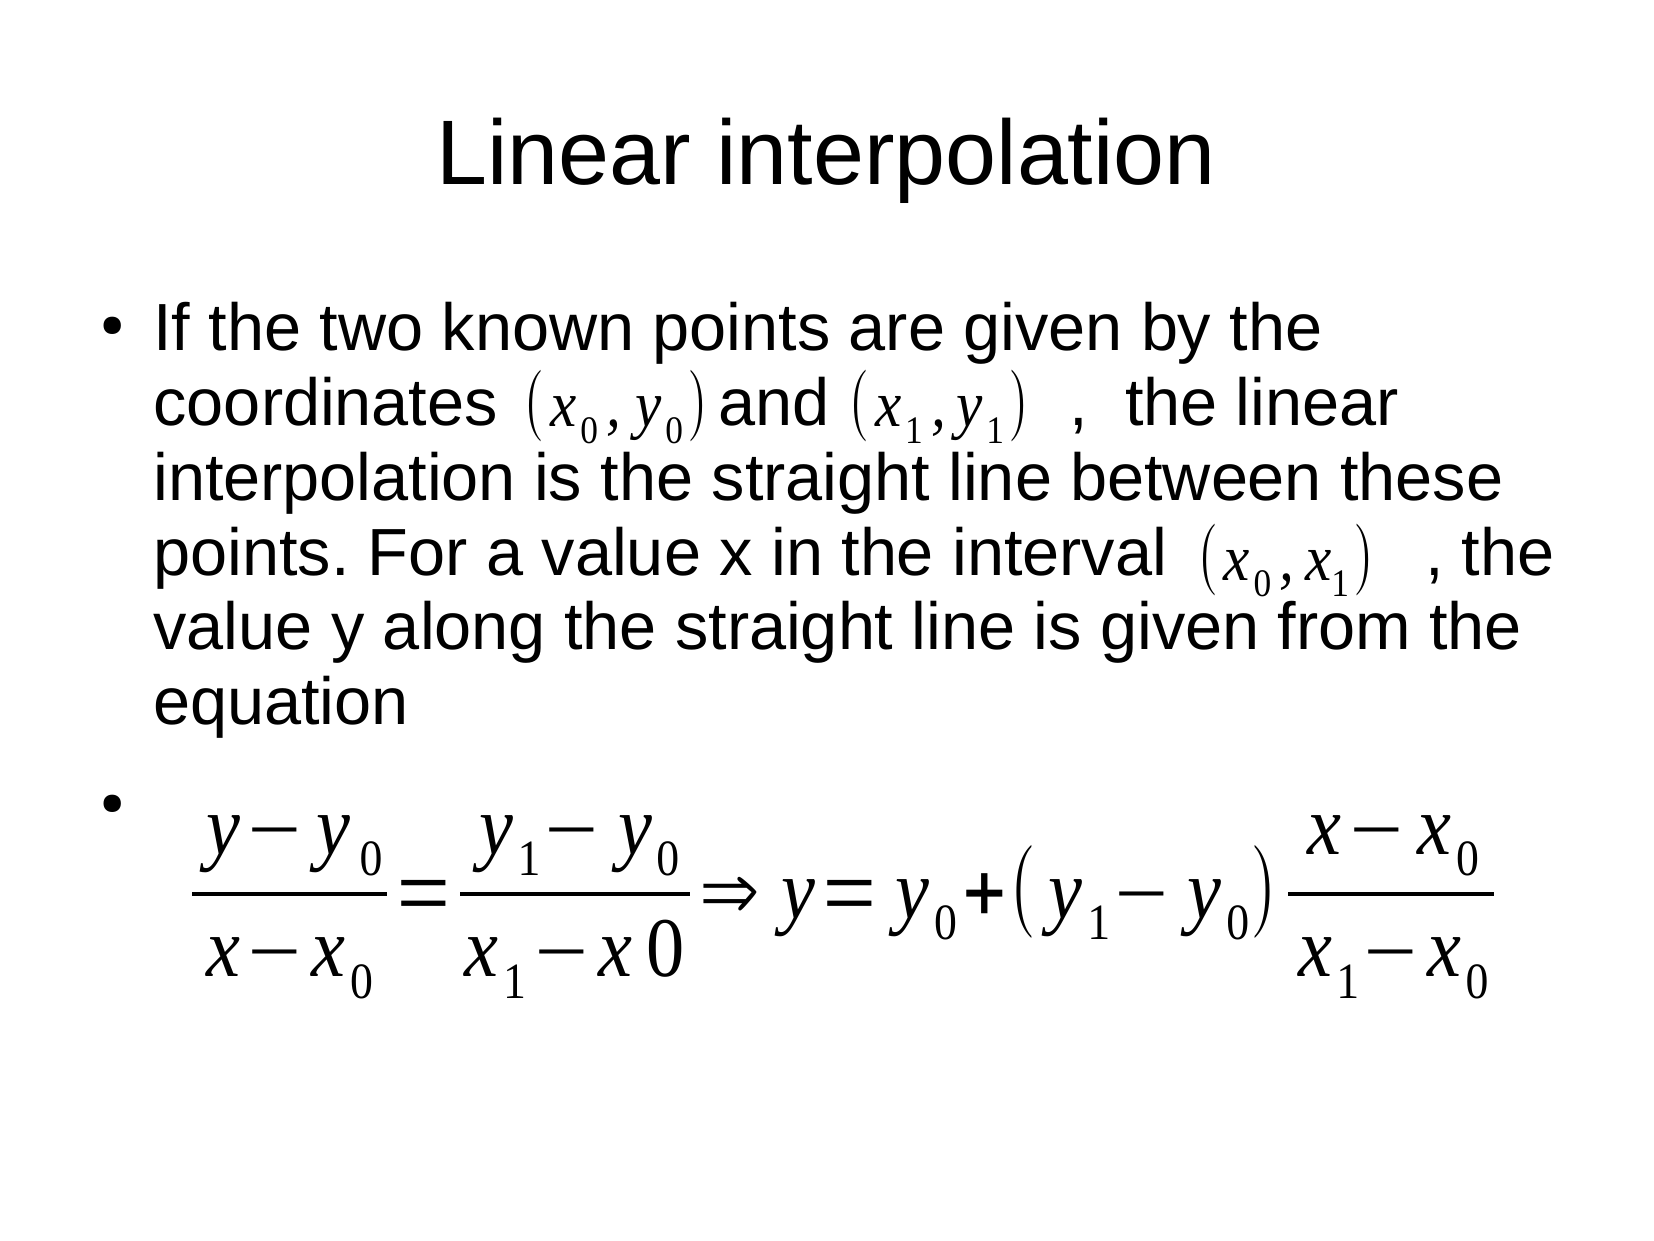

# Linear interpolation
If the two known points are given by the coordinates and , the linear interpolation is the straight line between these points. For a value x in the interval , the value y along the straight line is given from the equation